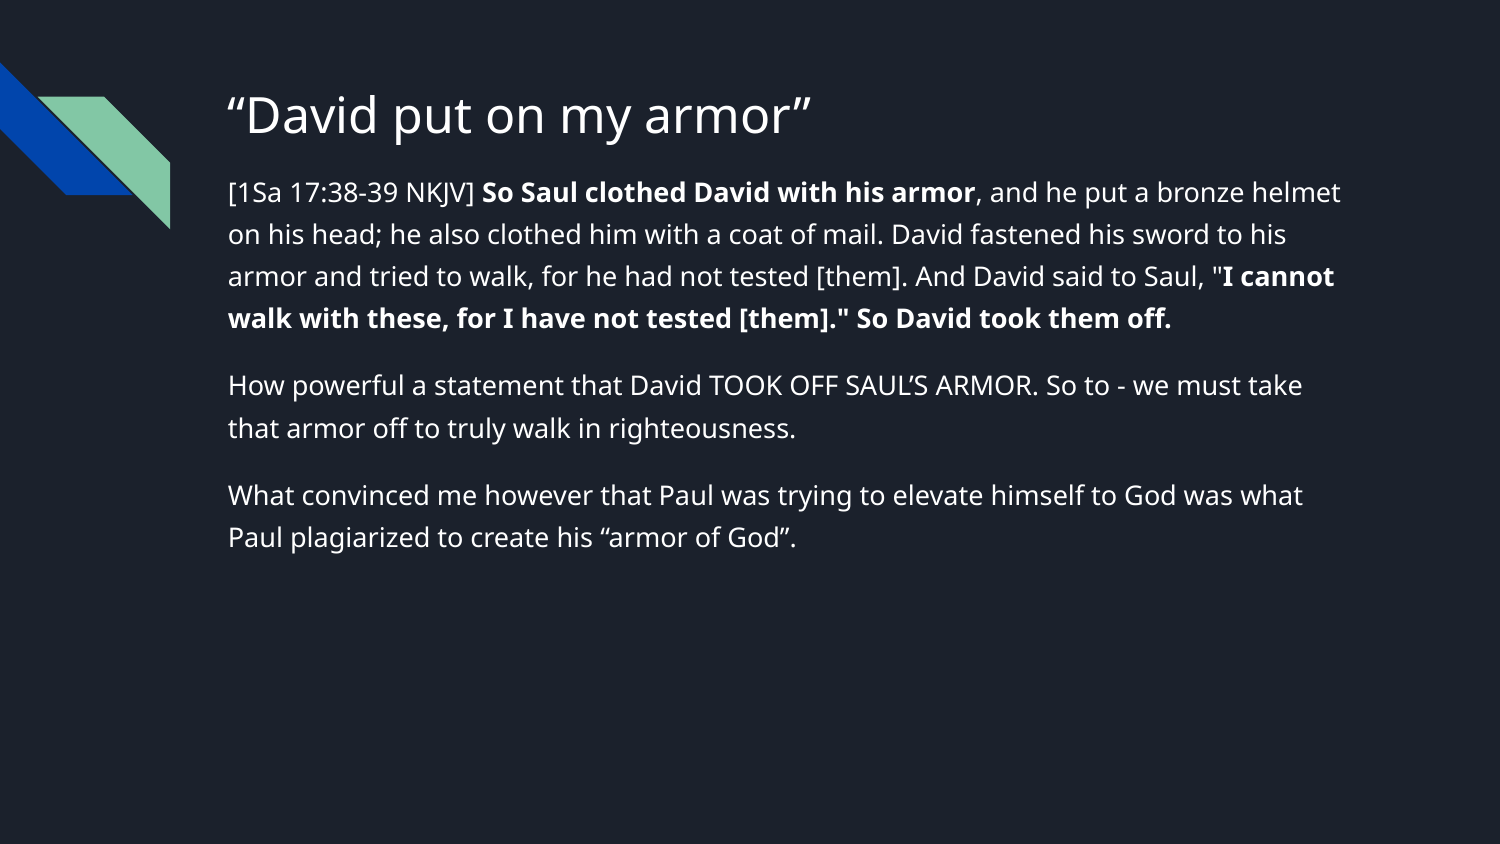

# “David put on my armor”
[1Sa 17:38-39 NKJV] So Saul clothed David with his armor, and he put a bronze helmet on his head; he also clothed him with a coat of mail. David fastened his sword to his armor and tried to walk, for he had not tested [them]. And David said to Saul, "I cannot walk with these, for I have not tested [them]." So David took them off.
How powerful a statement that David TOOK OFF SAUL’S ARMOR. So to - we must take that armor off to truly walk in righteousness.
What convinced me however that Paul was trying to elevate himself to God was what Paul plagiarized to create his “armor of God”.